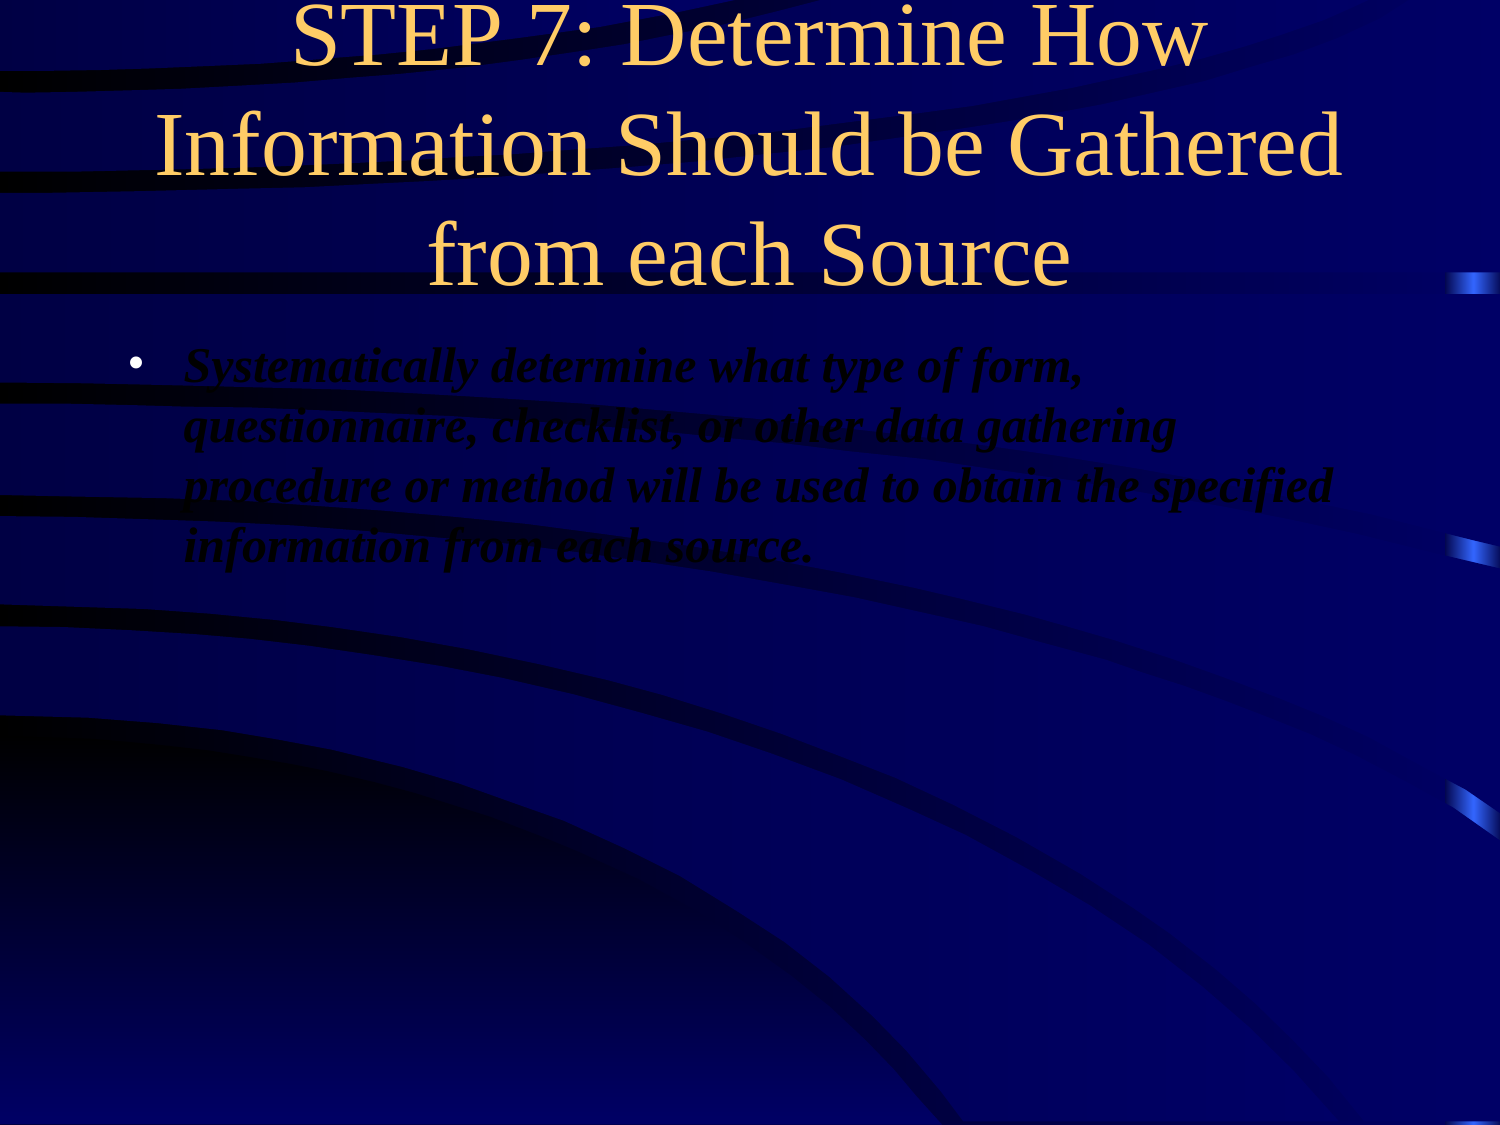

# STEP 7: Determine How Information Should be Gathered from each Source
Systematically determine what type of form, questionnaire, checklist, or other data gathering procedure or method will be used to obtain the specified information from each source.